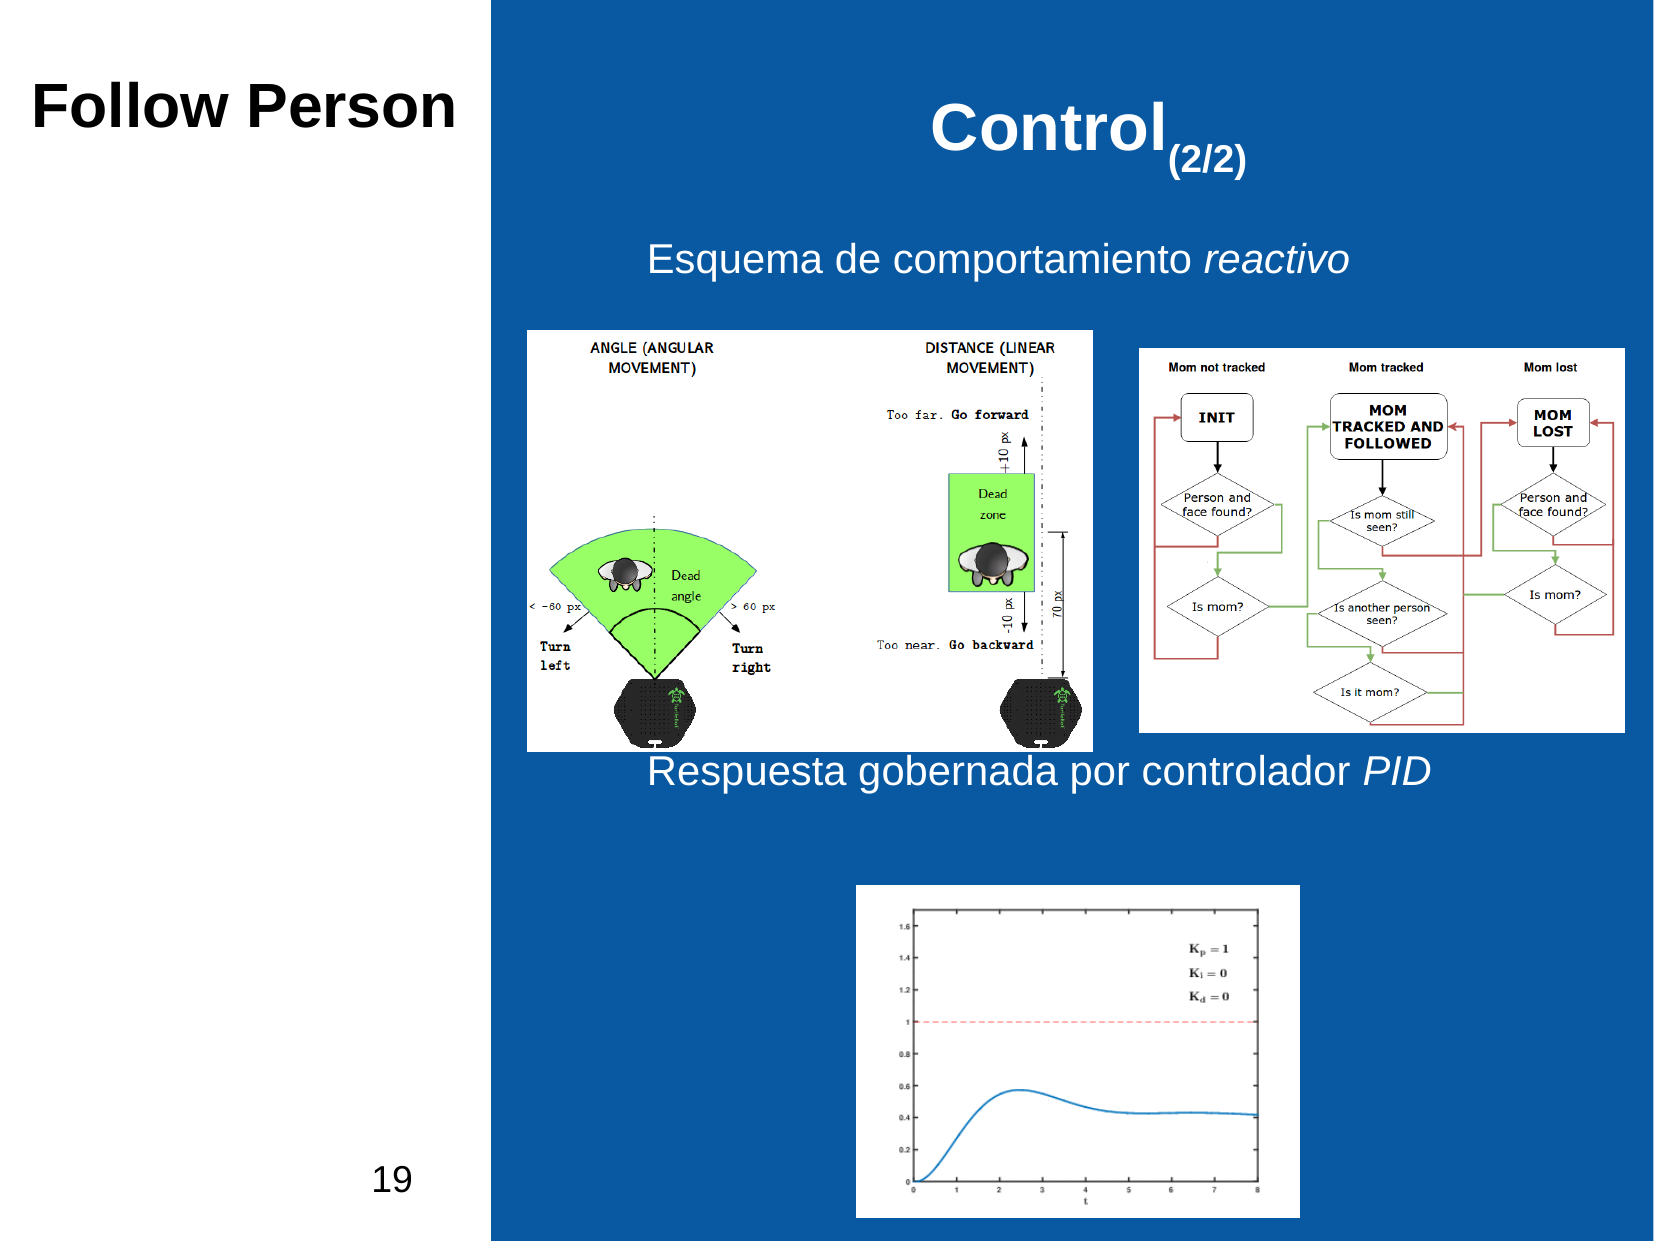

Follow Person
# Control(2/2)
Esquema de comportamiento reactivo
Respuesta gobernada por controlador PID